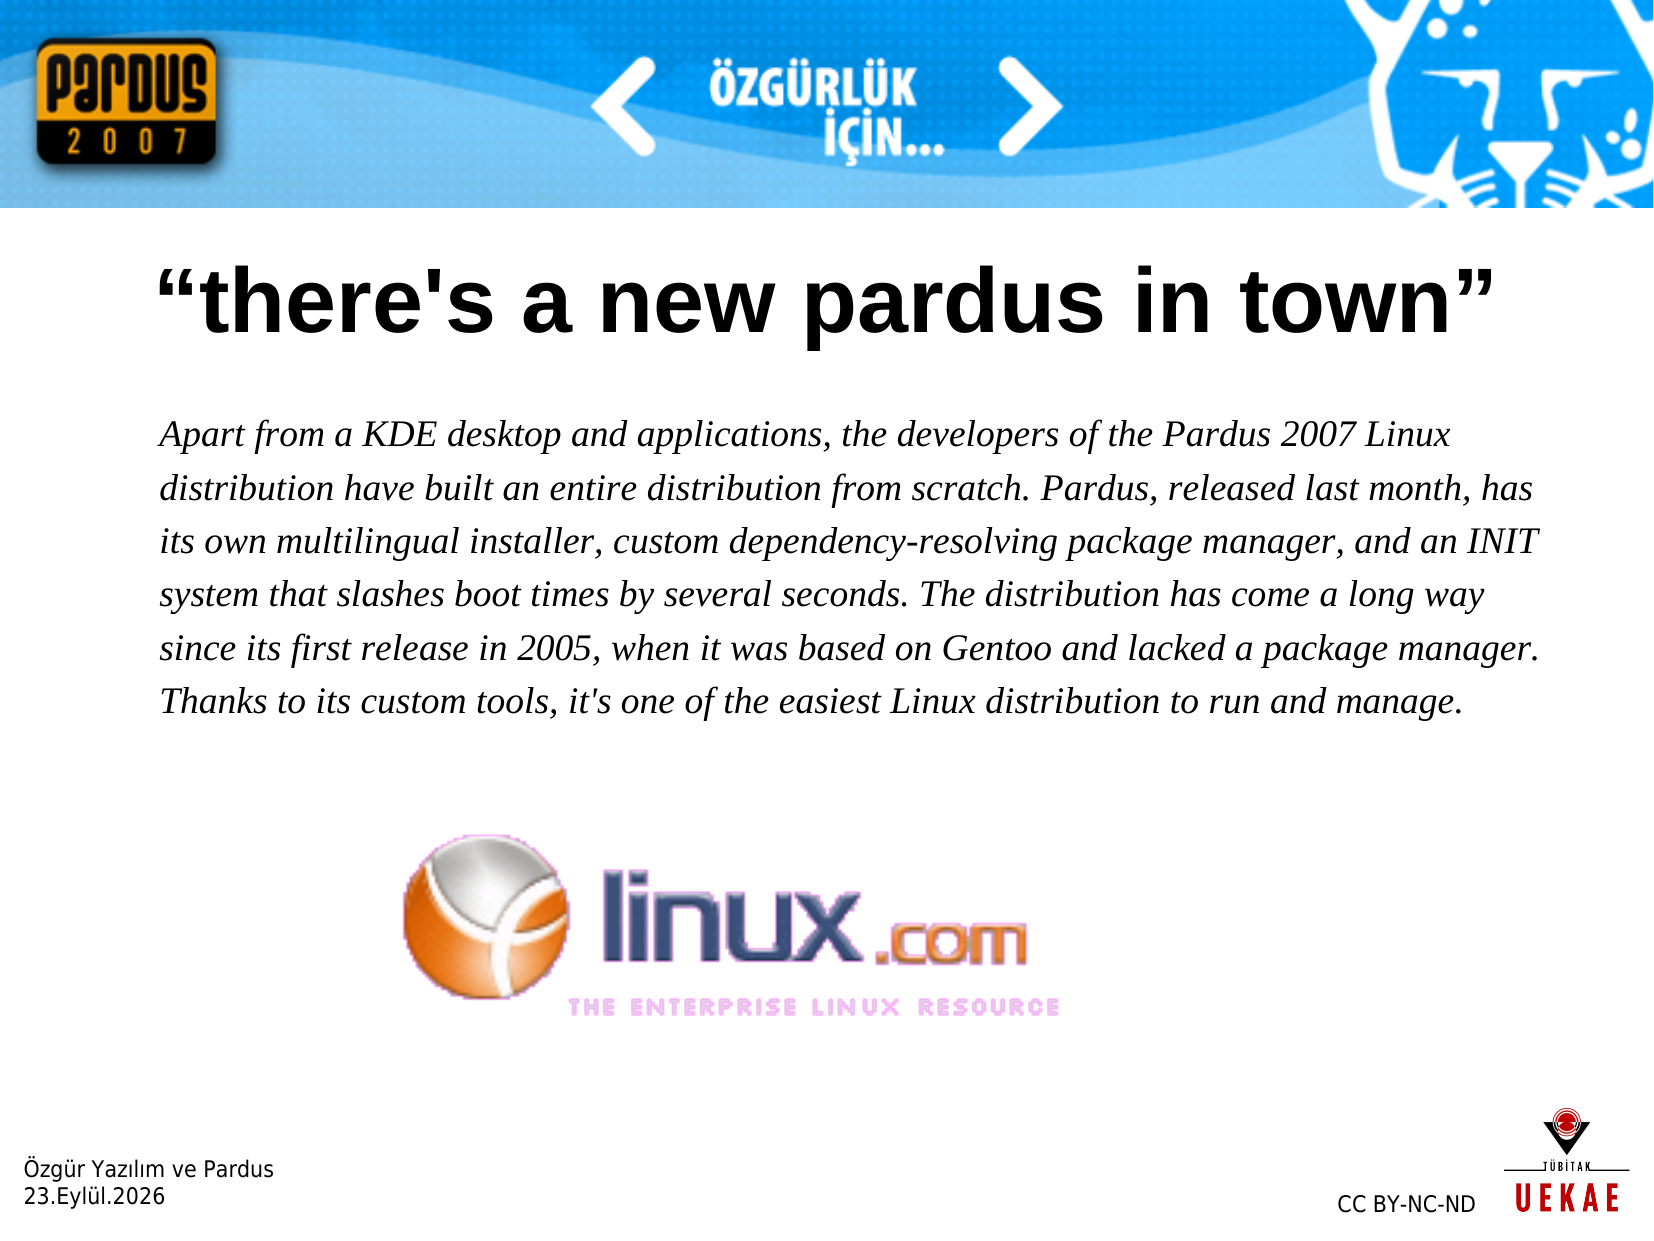

# “there's a new pardus in town”
Apart from a KDE desktop and applications, the developers of the Pardus 2007 Linux distribution have built an entire distribution from scratch. Pardus, released last month, has its own multilingual installer, custom dependency-resolving package manager, and an INIT system that slashes boot times by several seconds. The distribution has come a long way since its first release in 2005, when it was based on Gentoo and lacked a package manager. Thanks to its custom tools, it's one of the easiest Linux distribution to run and manage.